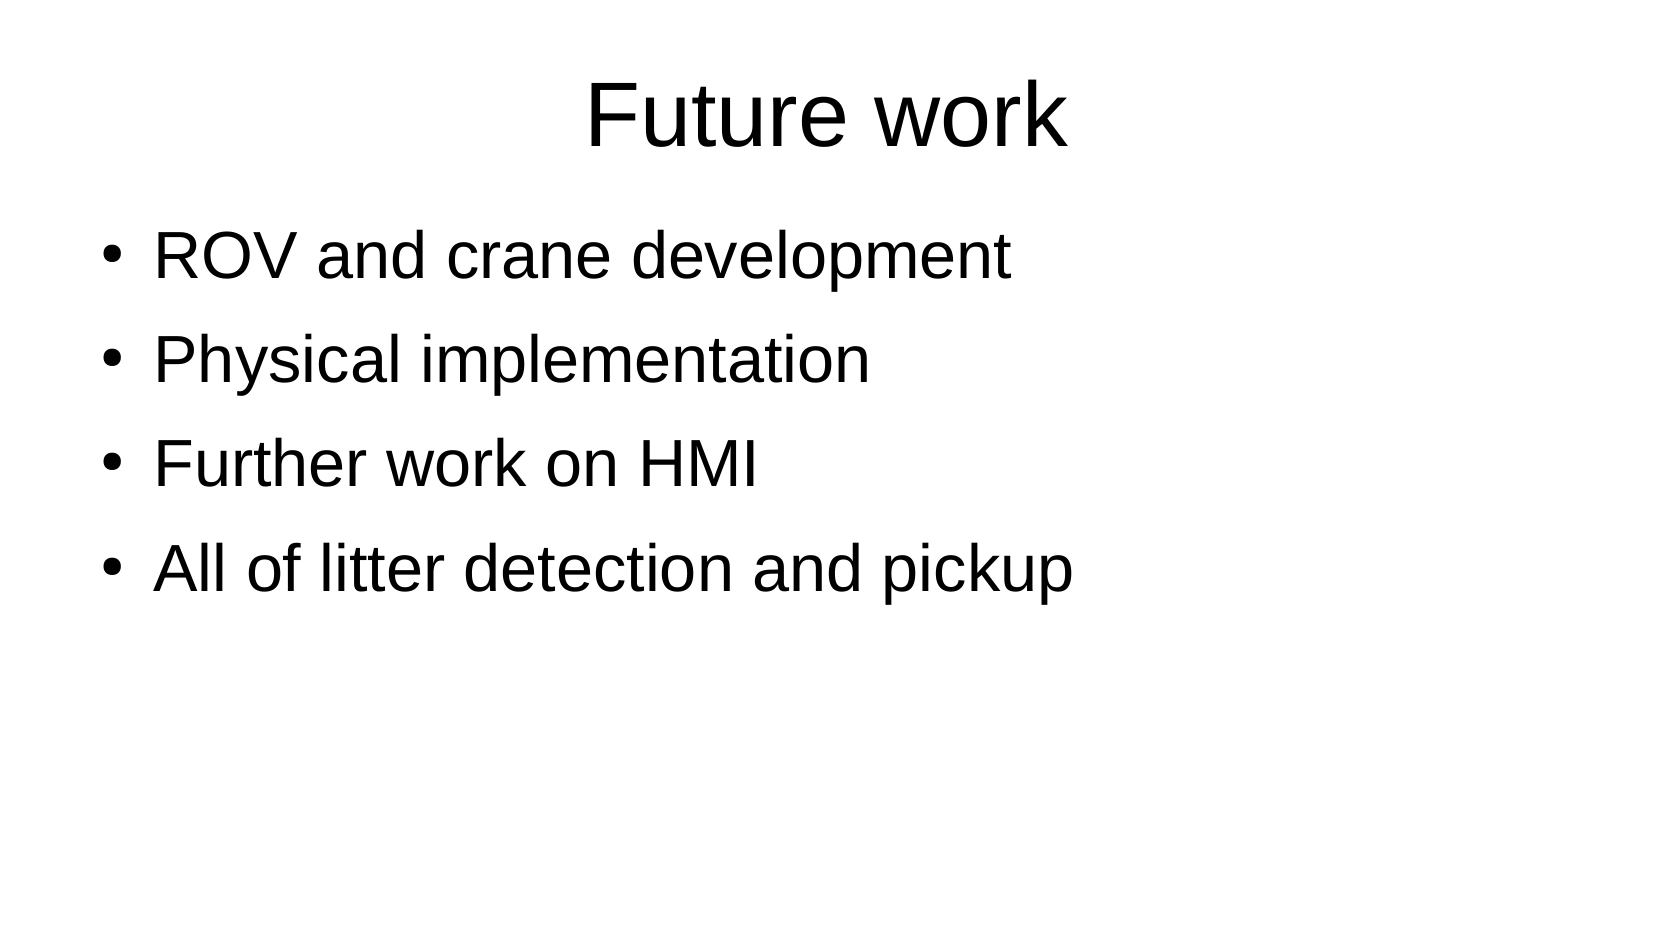

# Future work
ROV and crane development
Physical implementation
Further work on HMI
All of litter detection and pickup